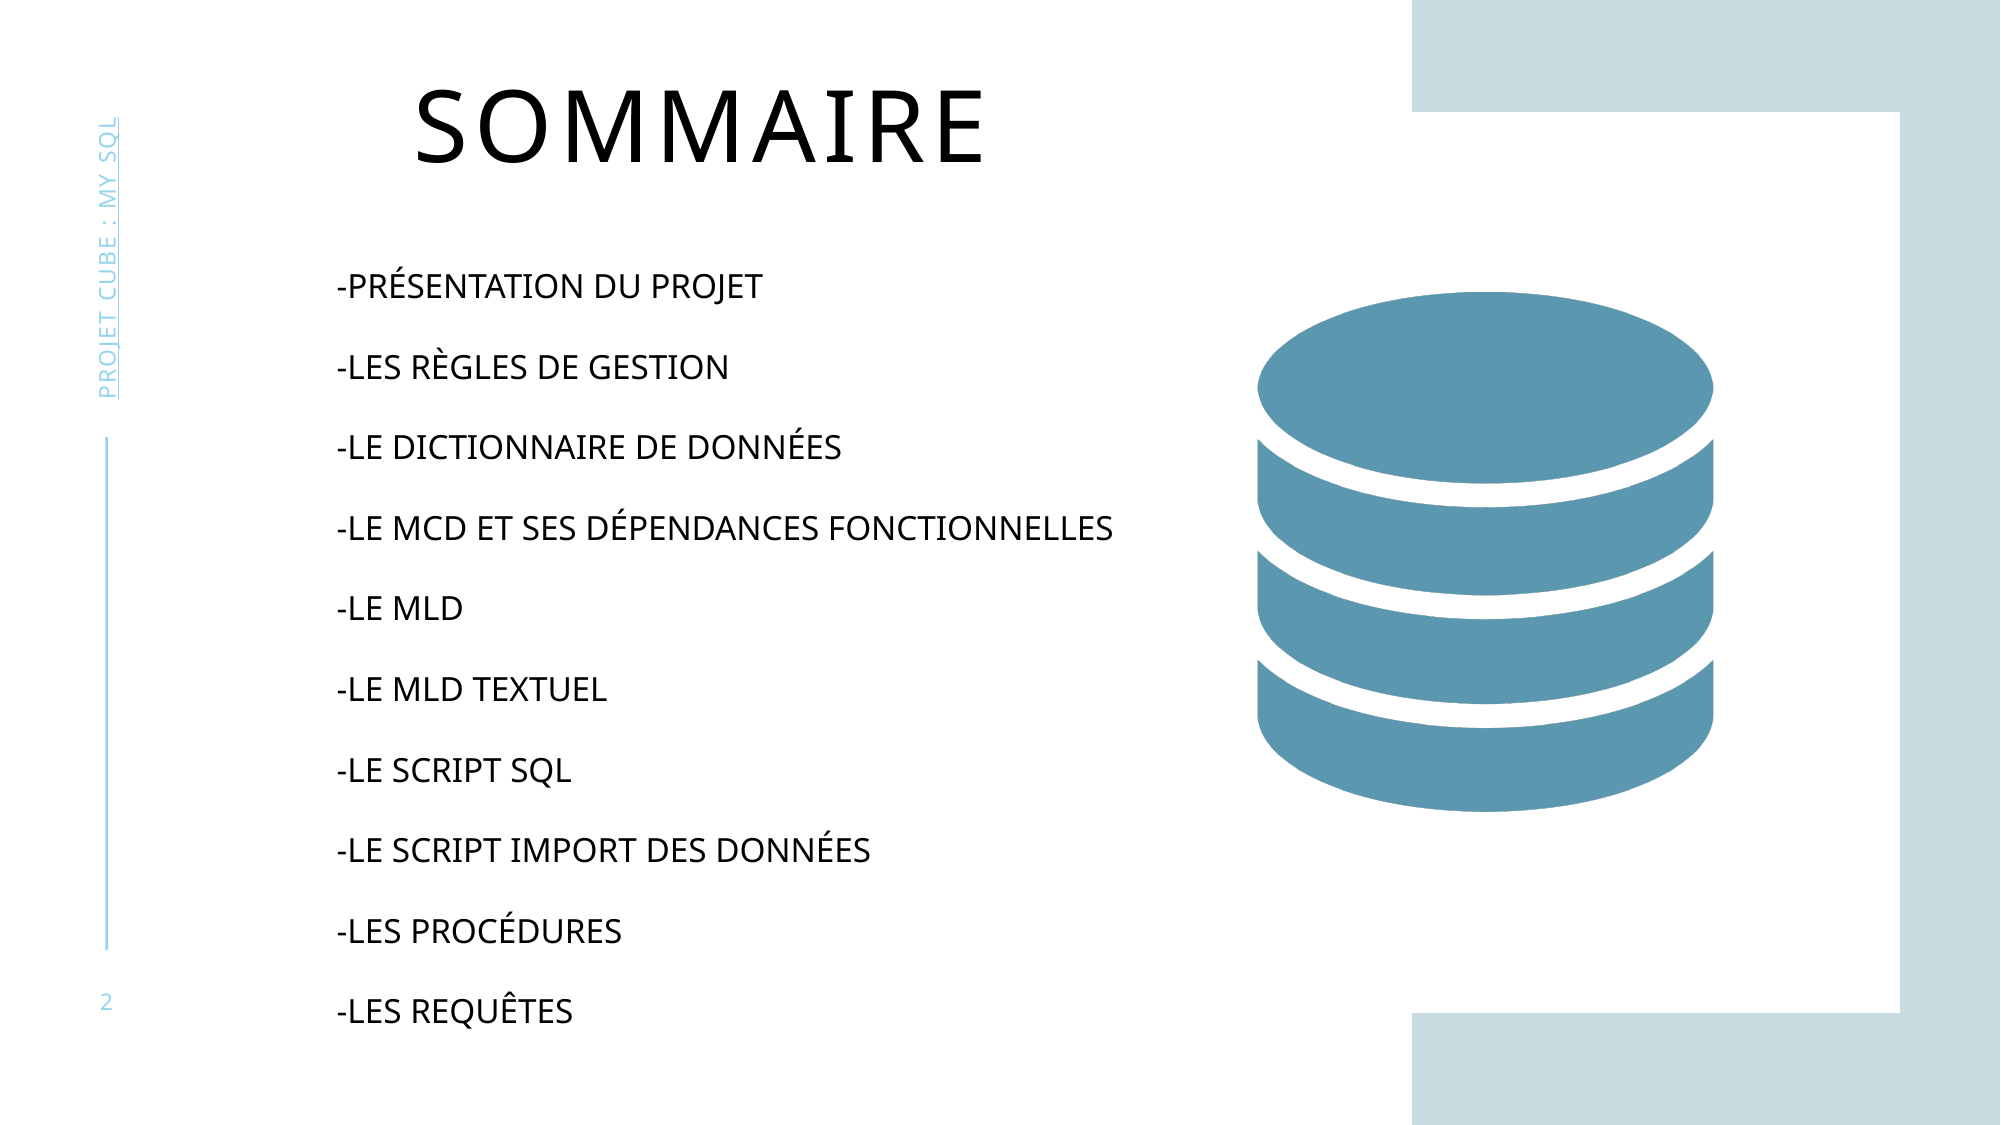

# SOMMAIRE
Projet cube : my sql
-Présentation DU PROJET
-Les règles de gestion
-Le dictionnaire de données
-Le mcd et ses dépendances fonctionnelles
-Le mld
-le mld textuel
-le script sql
-Le script import des données
-les procédures
-les requêtes